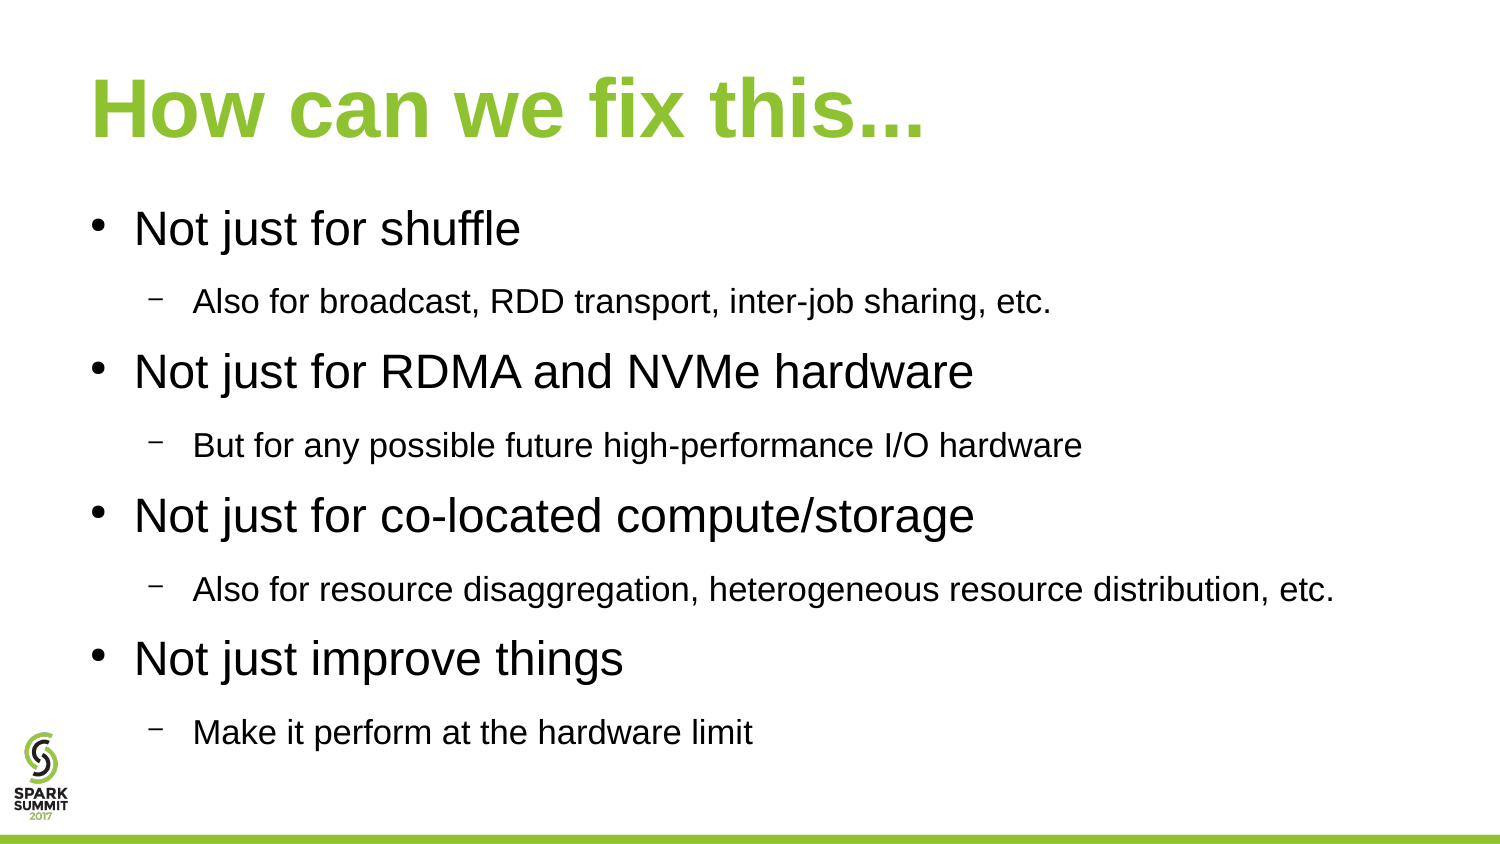

# How can we fix this...
Not just for shuffle
Also for broadcast, RDD transport, inter-job sharing, etc.
Not just for RDMA and NVMe hardware
But for any possible future high-performance I/O hardware
Not just for co-located compute/storage
Also for resource disaggregation, heterogeneous resource distribution, etc.
Not just improve things
Make it perform at the hardware limit